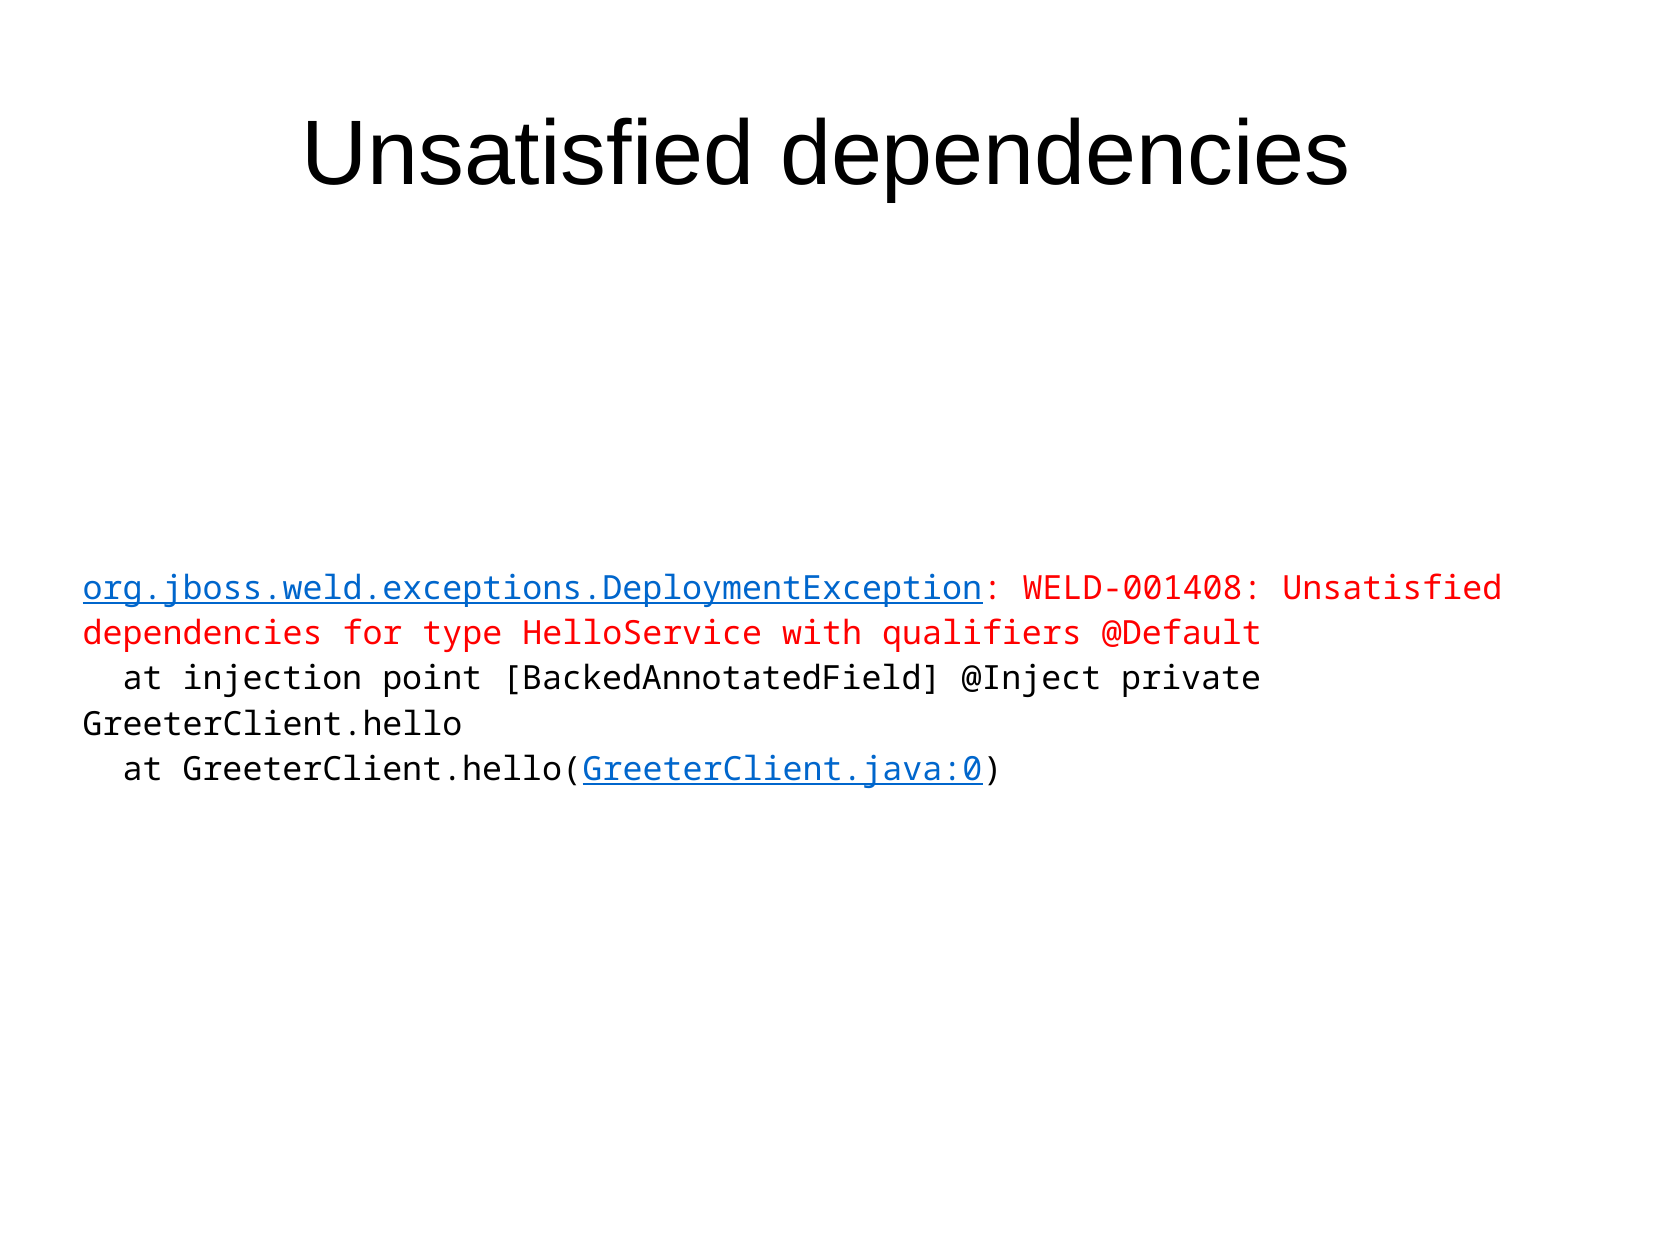

# Unsatisfied dependencies
org.jboss.weld.exceptions.DeploymentException: WELD-001408: Unsatisfied dependencies for type HelloService with qualifiers @Default
 at injection point [BackedAnnotatedField] @Inject private GreeterClient.hello
 at GreeterClient.hello(GreeterClient.java:0)